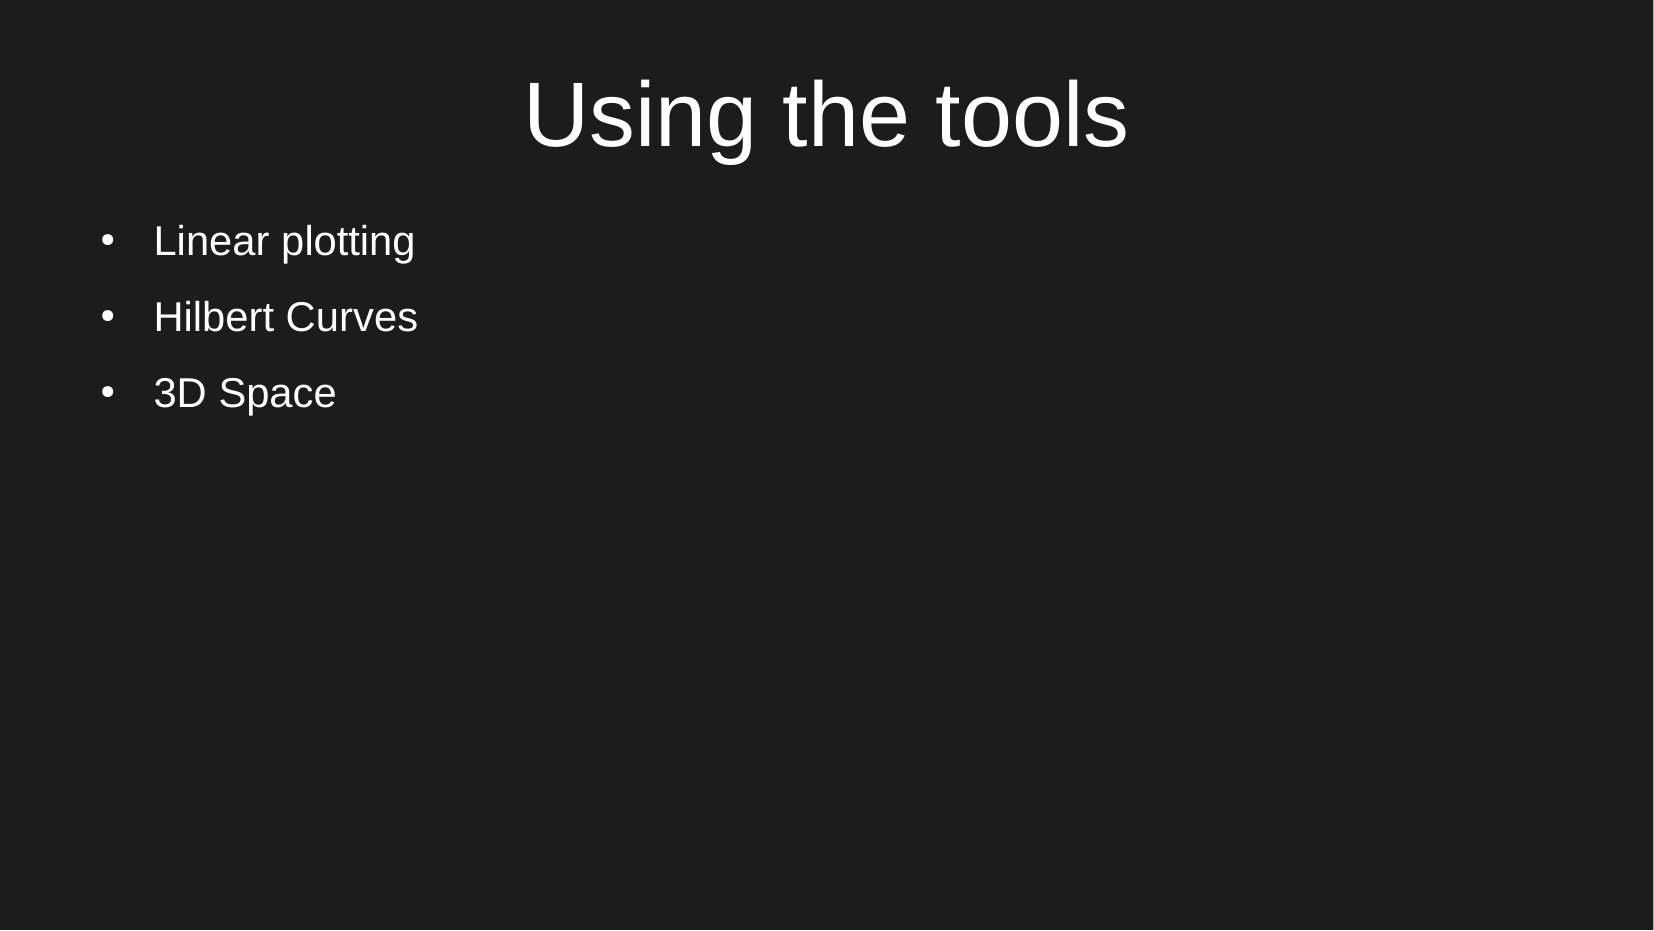

# Using the tools
Linear plotting
Hilbert Curves
3D Space